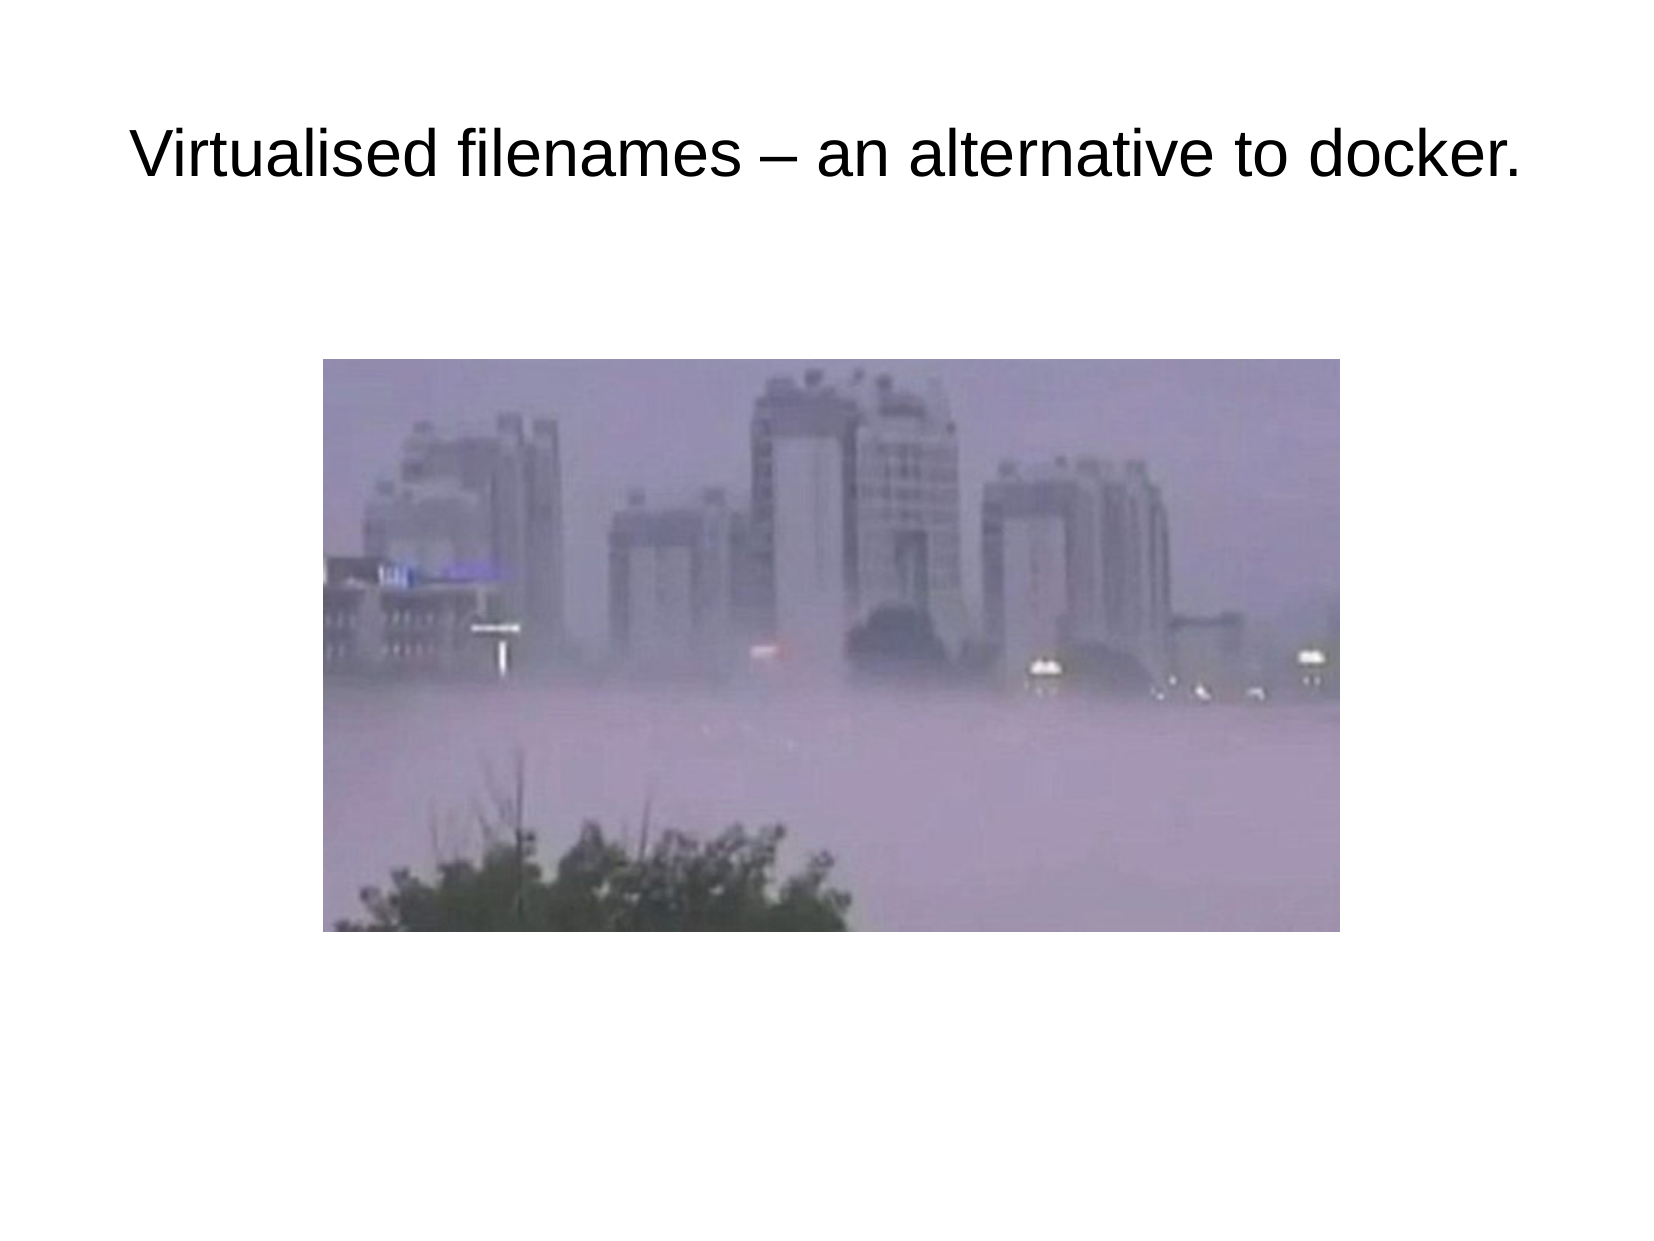

# Virtualised filenames – an alternative to docker.